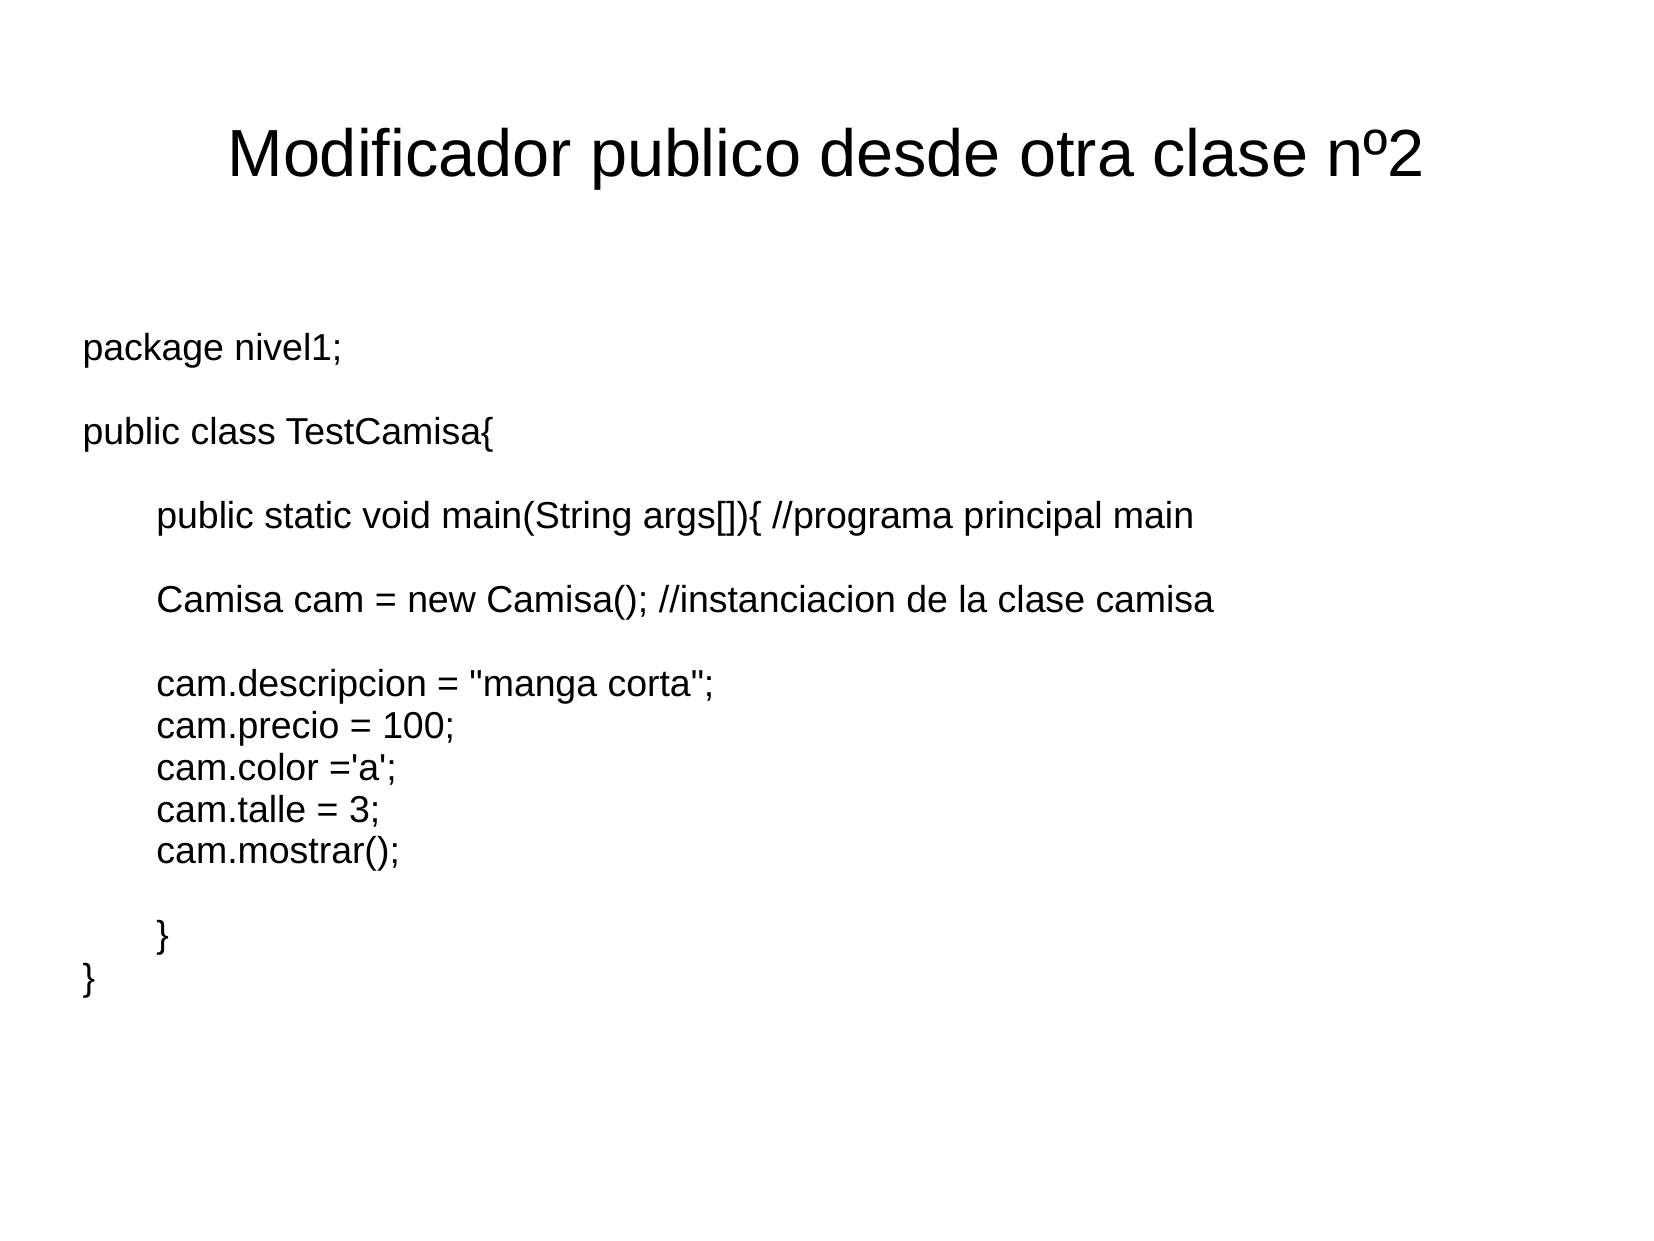

# Modificador publico desde otra clase nº2
package nivel1;
public class TestCamisa{
	public static void main(String args[]){ //programa principal main
	Camisa cam = new Camisa(); //instanciacion de la clase camisa
	cam.descripcion = "manga corta";
	cam.precio = 100;
	cam.color ='a';
	cam.talle = 3;
	cam.mostrar();
	}
}